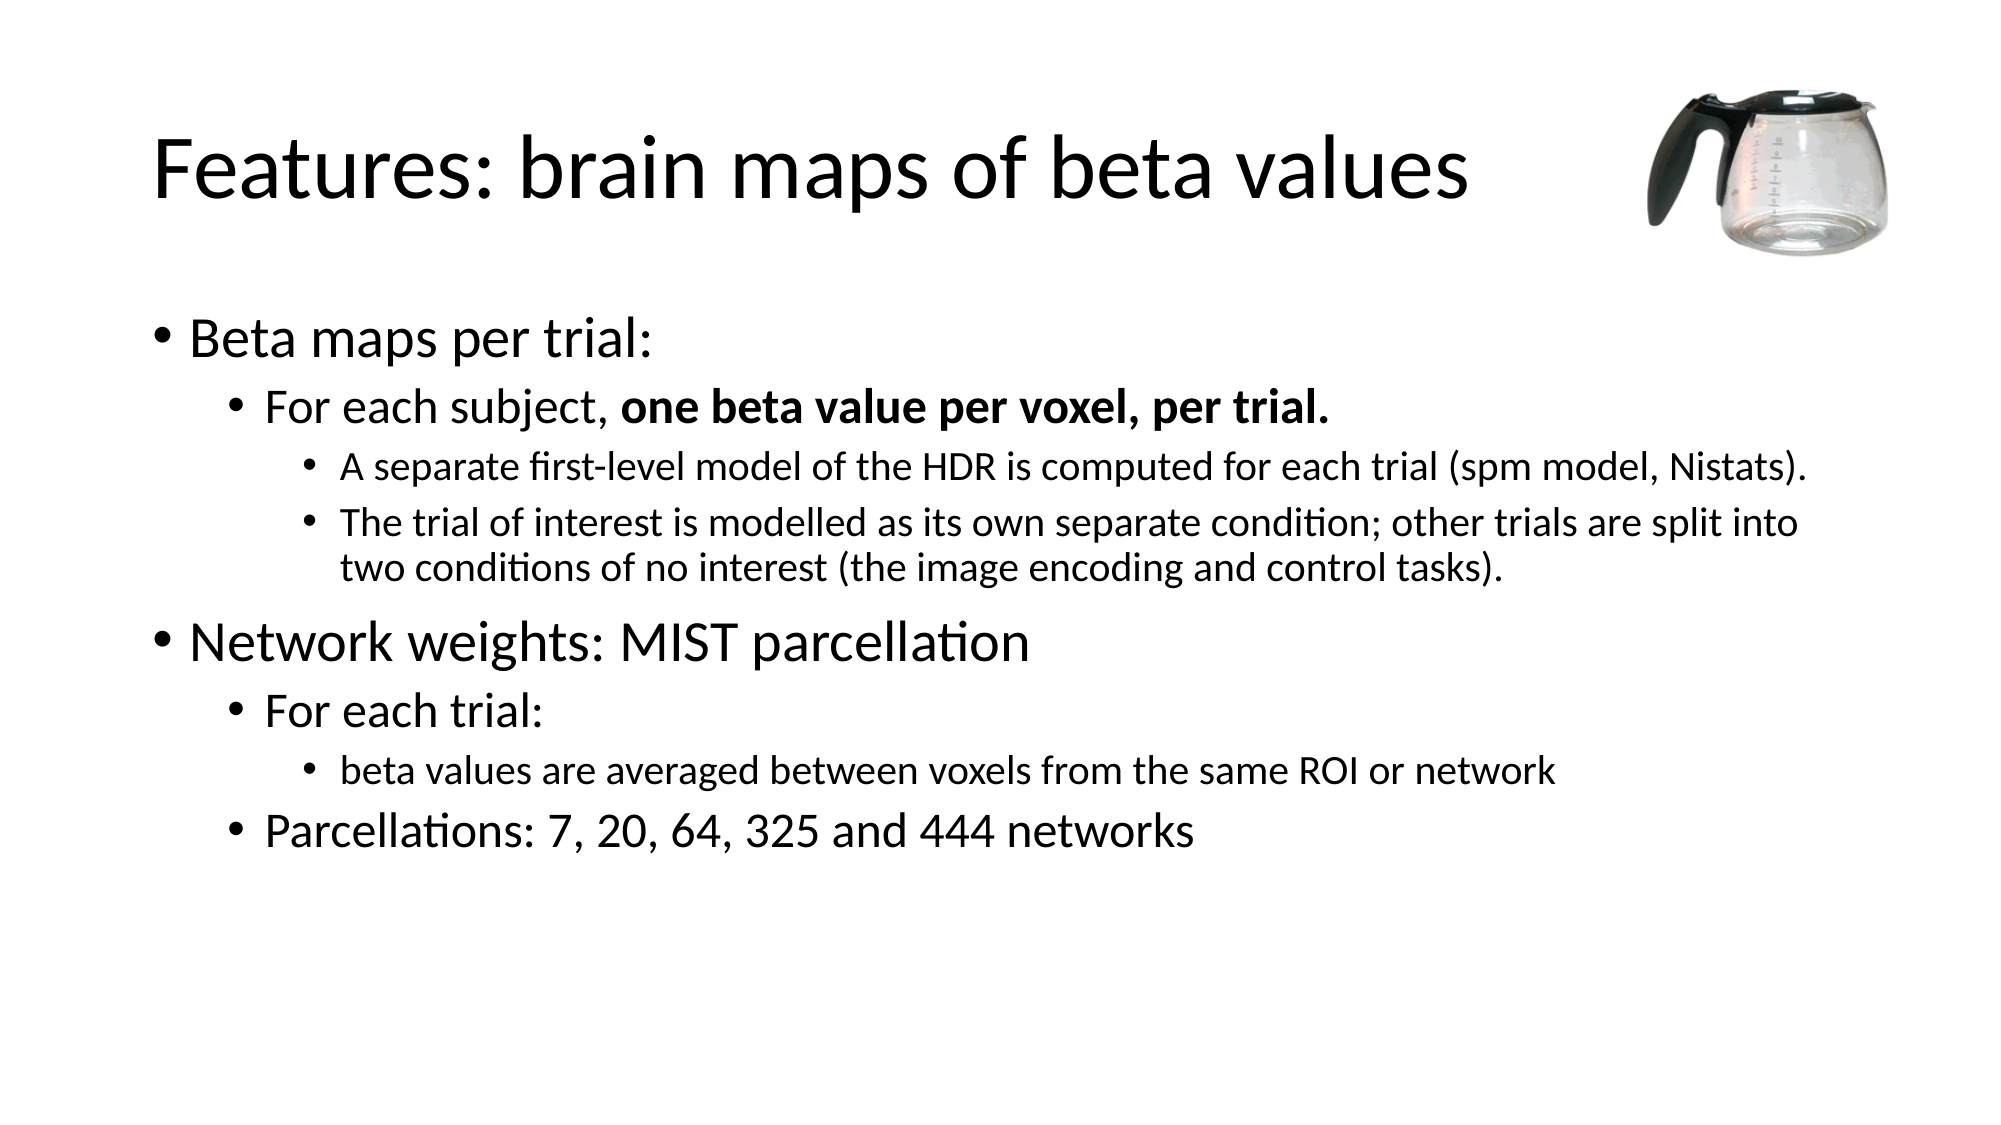

# Features: brain maps of beta values
Beta maps per trial:
For each subject, one beta value per voxel, per trial.
A separate first-level model of the HDR is computed for each trial (spm model, Nistats).
The trial of interest is modelled as its own separate condition; other trials are split into two conditions of no interest (the image encoding and control tasks).
Network weights: MIST parcellation
For each trial:
beta values are averaged between voxels from the same ROI or network
Parcellations: 7, 20, 64, 325 and 444 networks